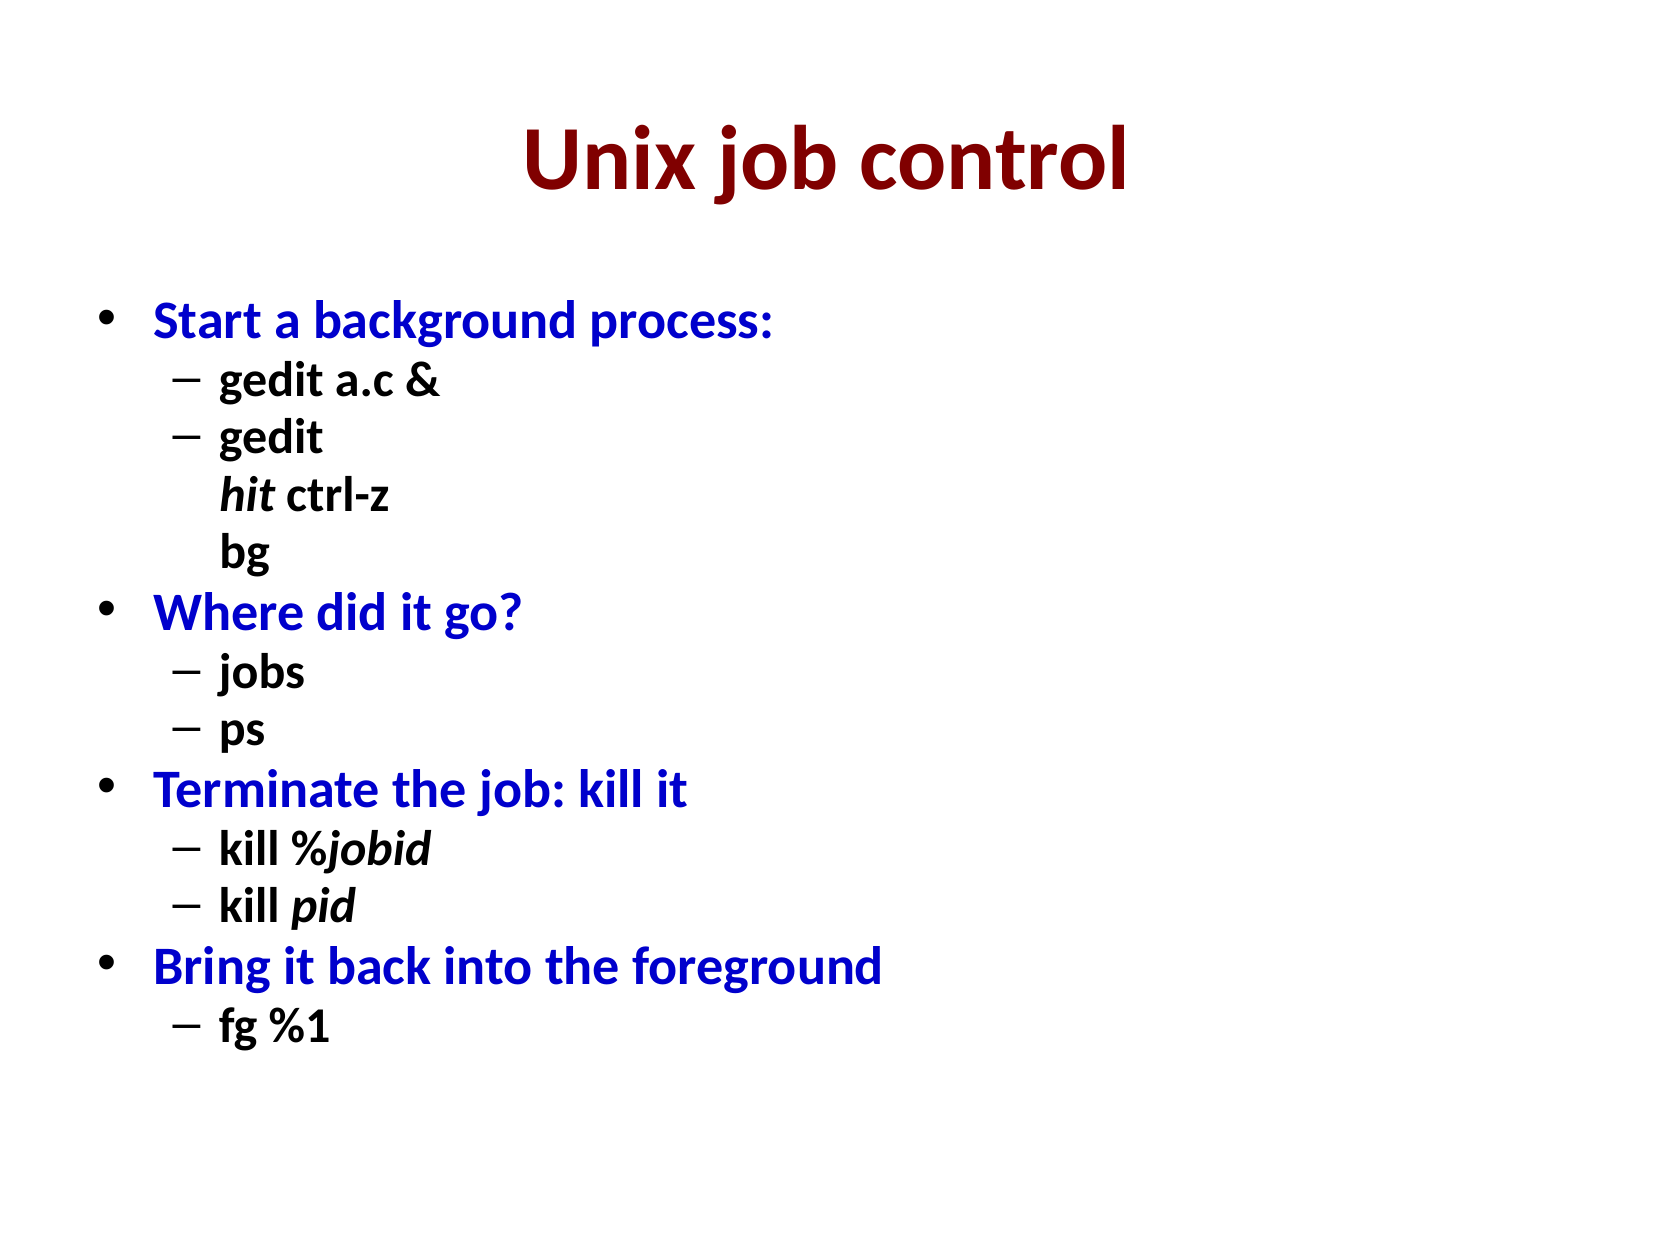

# Unix job control
Start a background process:
gedit a.c &
gedit
	hit ctrl-z
	bg
Where did it go?
jobs
ps
Terminate the job: kill it
kill %jobid
kill pid
Bring it back into the foreground
fg %1